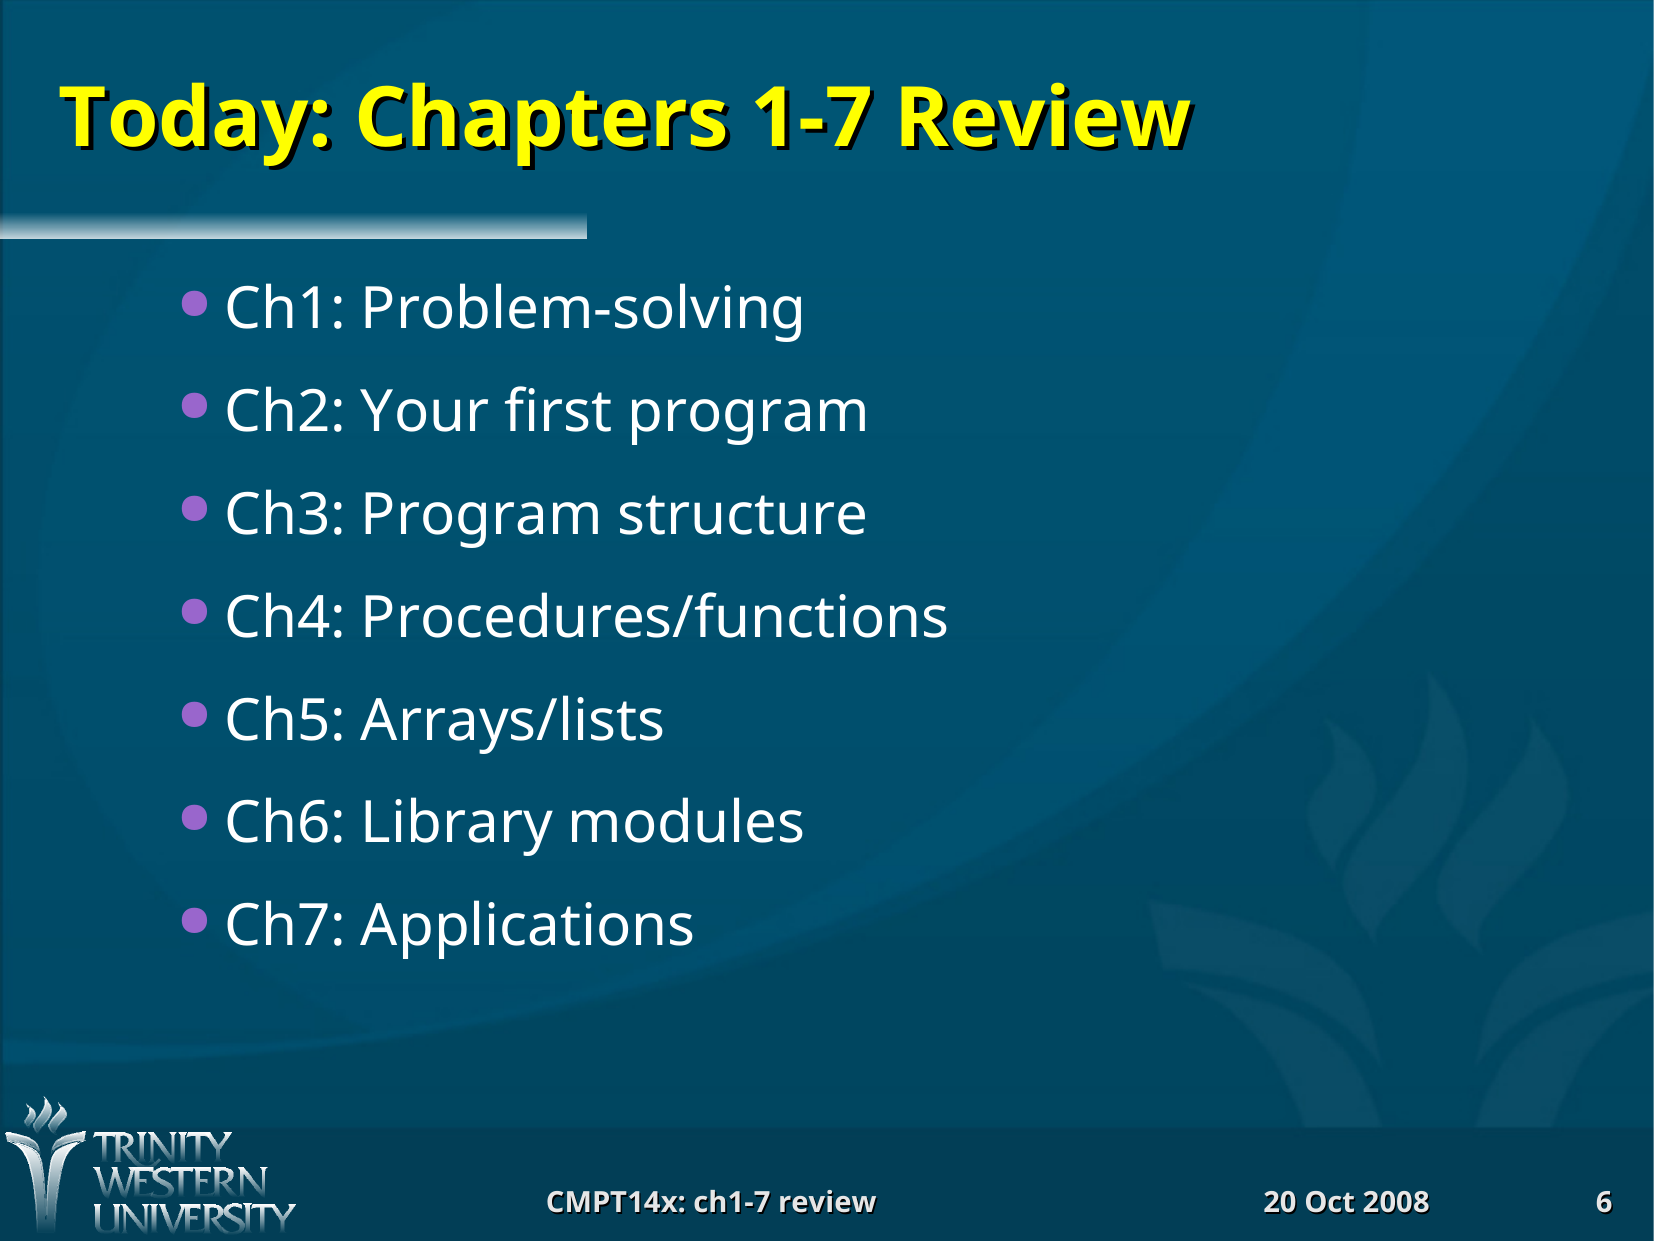

# Today: Chapters 1-7 Review
Ch1: Problem-solving
Ch2: Your first program
Ch3: Program structure
Ch4: Procedures/functions
Ch5: Arrays/lists
Ch6: Library modules
Ch7: Applications
CMPT14x: ch1-7 review
20 Oct 2008
6